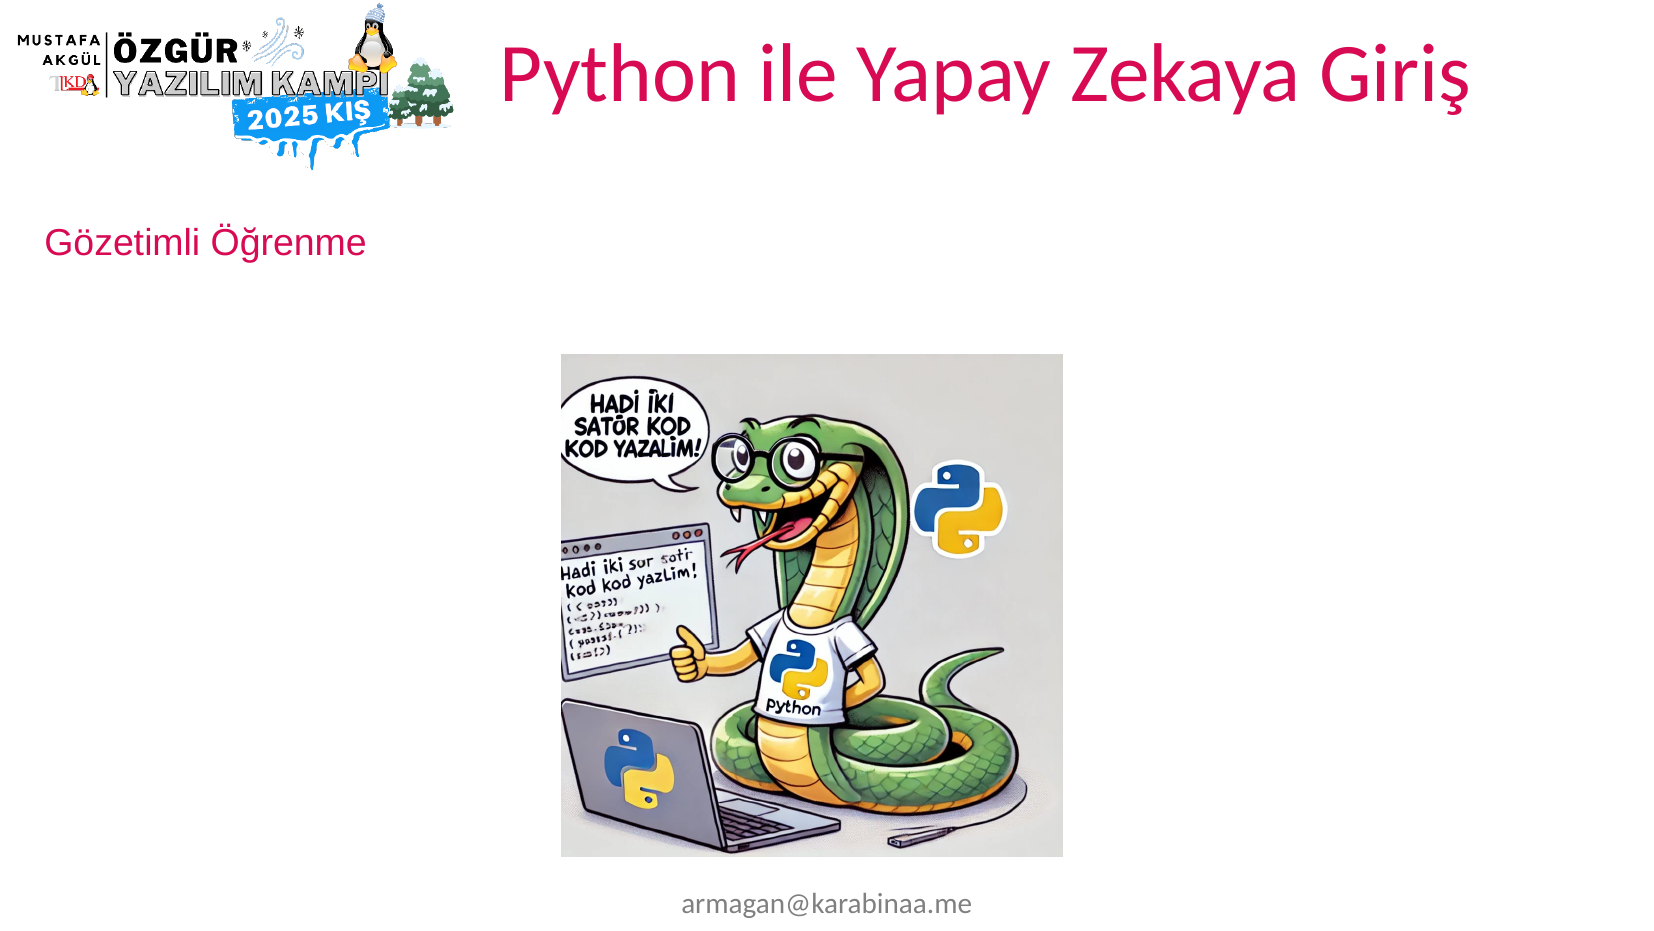

Python ile Yapay Zekaya Giriş
Gözetimli Öğrenme
armagan@karabinaa.me